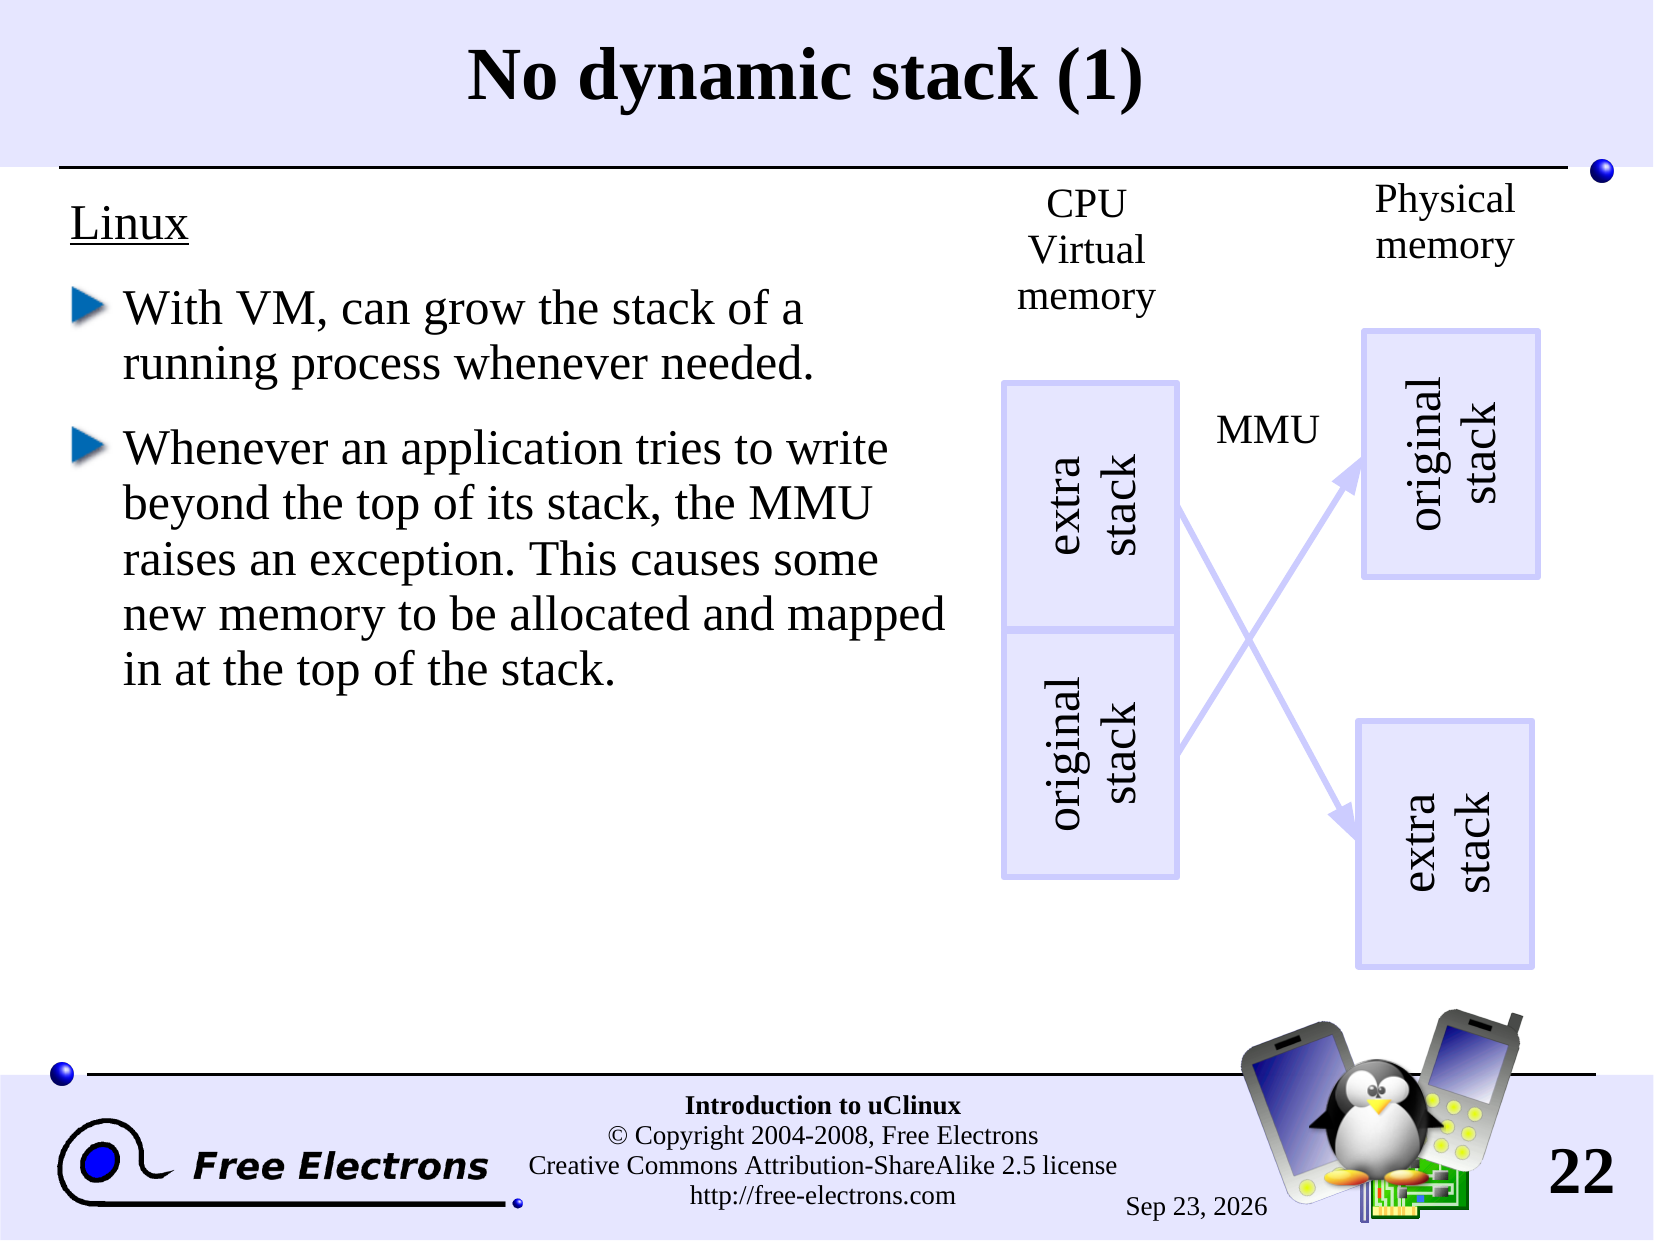

# No dynamic stack (1)
Physical
memory
CPU
Virtual
memory
Linux
With VM, can grow the stack of a running process whenever needed.
Whenever an application tries to write beyond the top of its stack, the MMU raises an exception. This causes some new memory to be allocated and mapped in at the top of the stack.
original
stack
MMU
extra
stack
original
stack
extra
stack